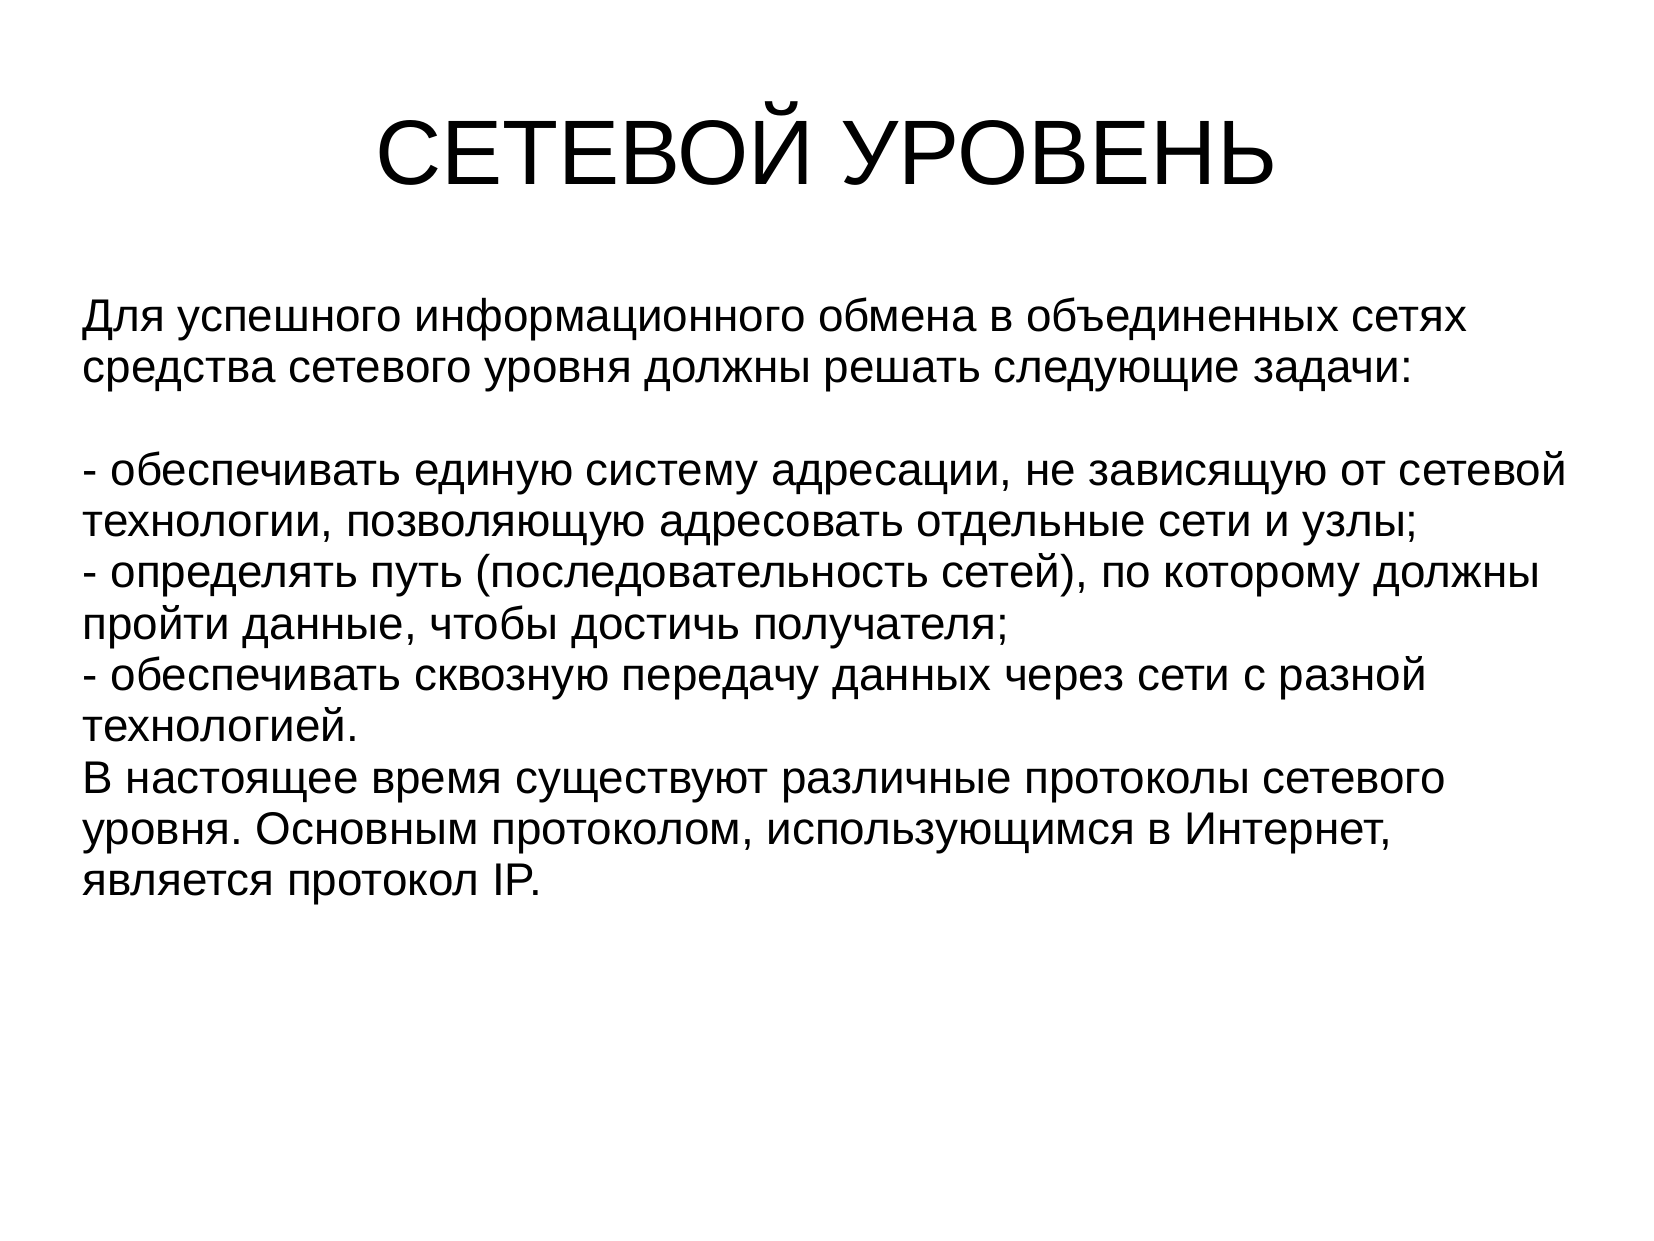

# СЕТЕВОЙ УРОВЕНЬ
Для успешного информационного обмена в объединенных сетях средства сетевого уровня должны решать следующие задачи:
- обеспечивать единую систему адресации, не зависящую от сетевой технологии, позволяющую адресовать отдельные сети и узлы;
- определять путь (последовательность сетей), по которому должны пройти данные, чтобы достичь получателя;
- обеспечивать сквозную передачу данных через сети с разной технологией.
В настоящее время существуют различные протоколы сетевого уровня. Основным протоколом, использующимся в Интернет, является протокол IP.